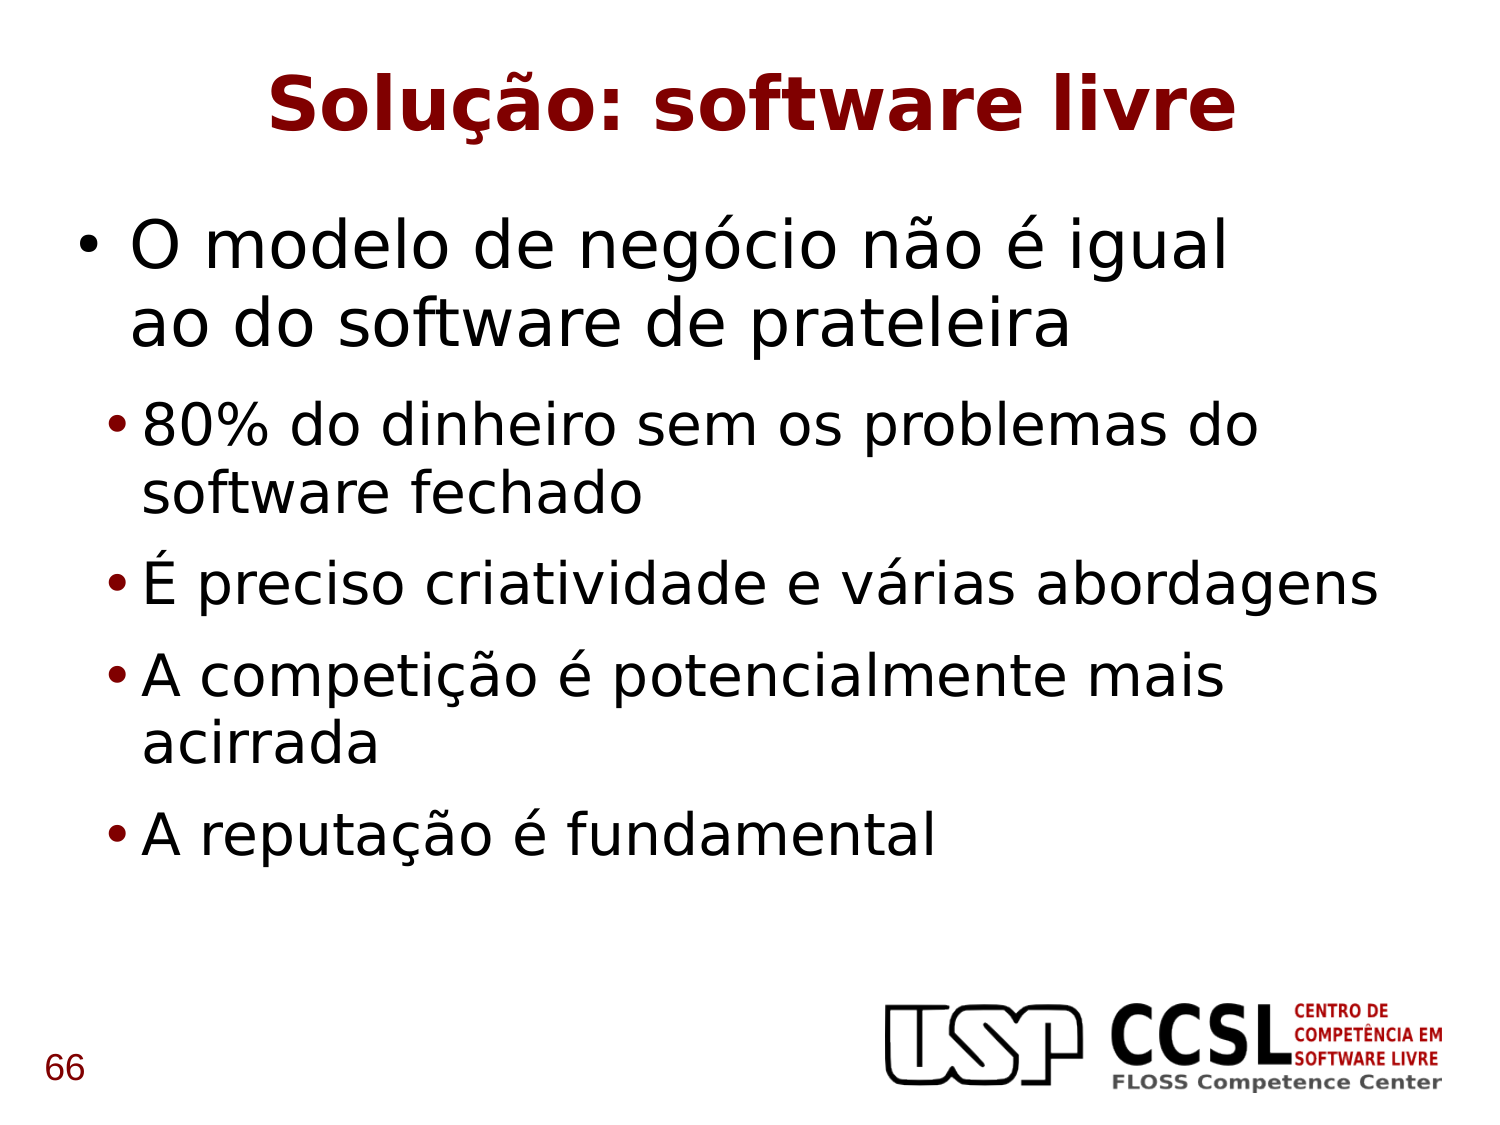

# Solução: software livre
O modelo de negócio não é igual
ao do software de prateleira
80% do dinheiro sem os problemas do software fechado
É preciso criatividade e várias abordagens
A competição é potencialmente mais acirrada
A reputação é fundamental